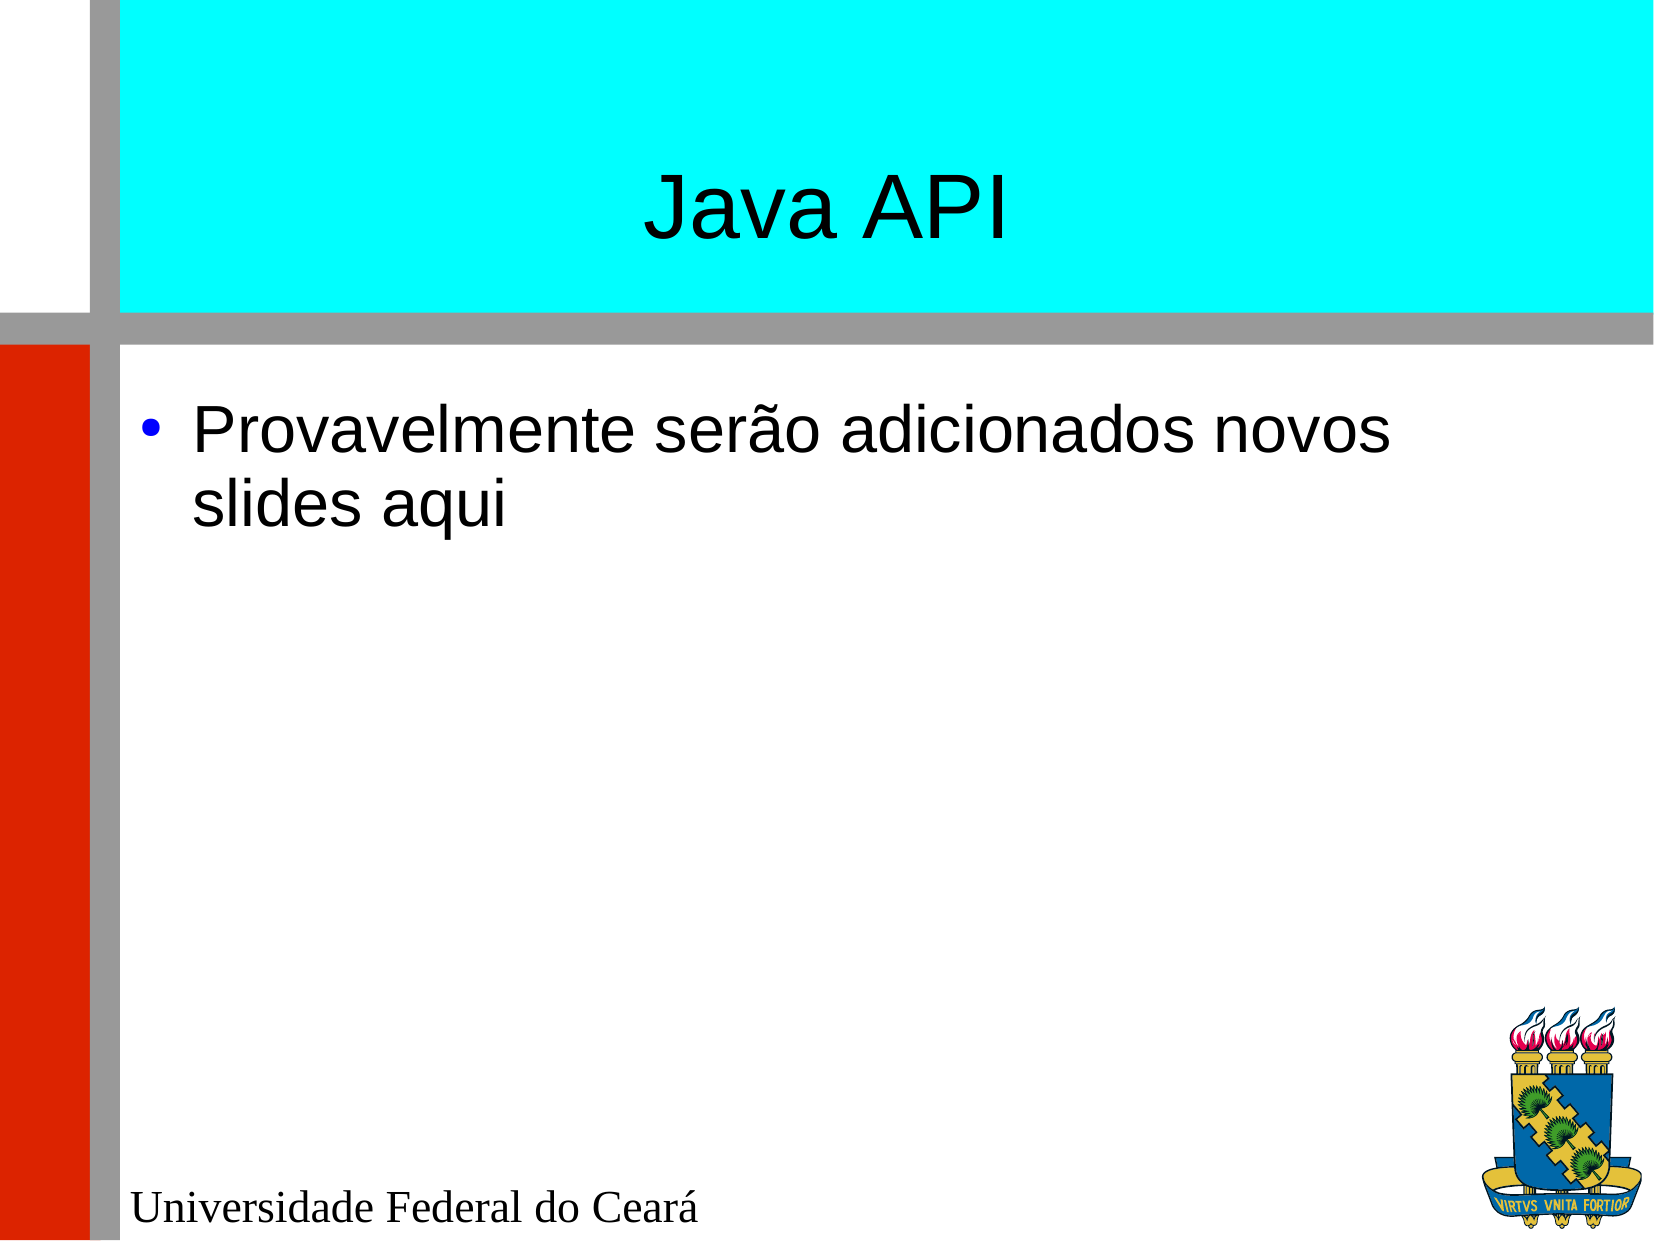

# Java API
Provavelmente serão adicionados novos slides aqui